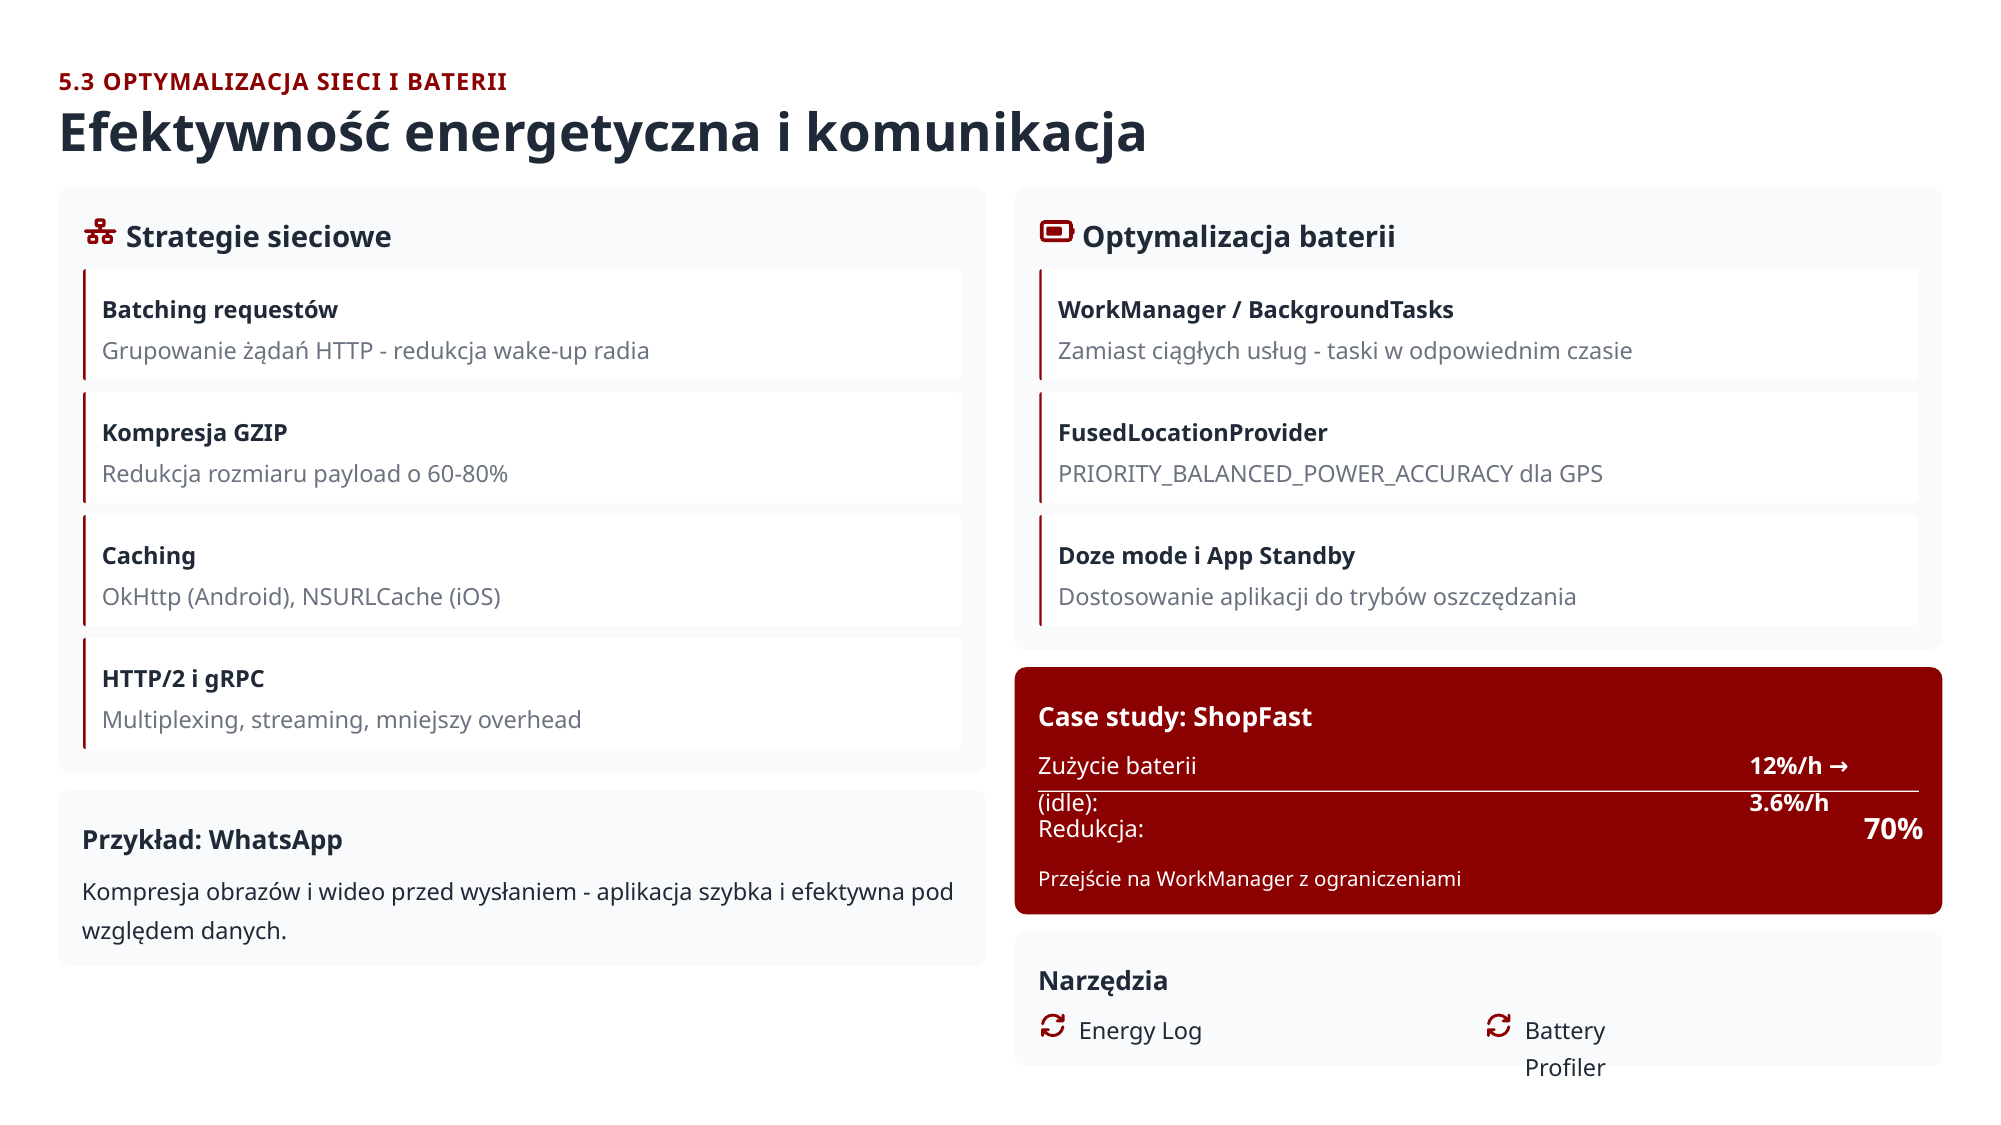

5.3 OPTYMALIZACJA SIECI I BATERII
Efektywność energetyczna i komunikacja
 Strategie sieciowe
 Optymalizacja baterii
Batching requestów
WorkManager / BackgroundTasks
Grupowanie żądań HTTP - redukcja wake-up radia
Zamiast ciągłych usług - taski w odpowiednim czasie
Kompresja GZIP
FusedLocationProvider
Redukcja rozmiaru payload o 60-80%
PRIORITY_BALANCED_POWER_ACCURACY dla GPS
Caching
Doze mode i App Standby
OkHttp (Android), NSURLCache (iOS)
Dostosowanie aplikacji do trybów oszczędzania
HTTP/2 i gRPC
Case study: ShopFast
Multiplexing, streaming, mniejszy overhead
Zużycie baterii (idle):
12%/h → 3.6%/h
Redukcja:
70%
Przykład: WhatsApp
Przejście na WorkManager z ograniczeniami
Kompresja obrazów i wideo przed wysłaniem - aplikacja szybka i efektywna pod względem danych.
Narzędzia
Energy Log
Battery Profiler